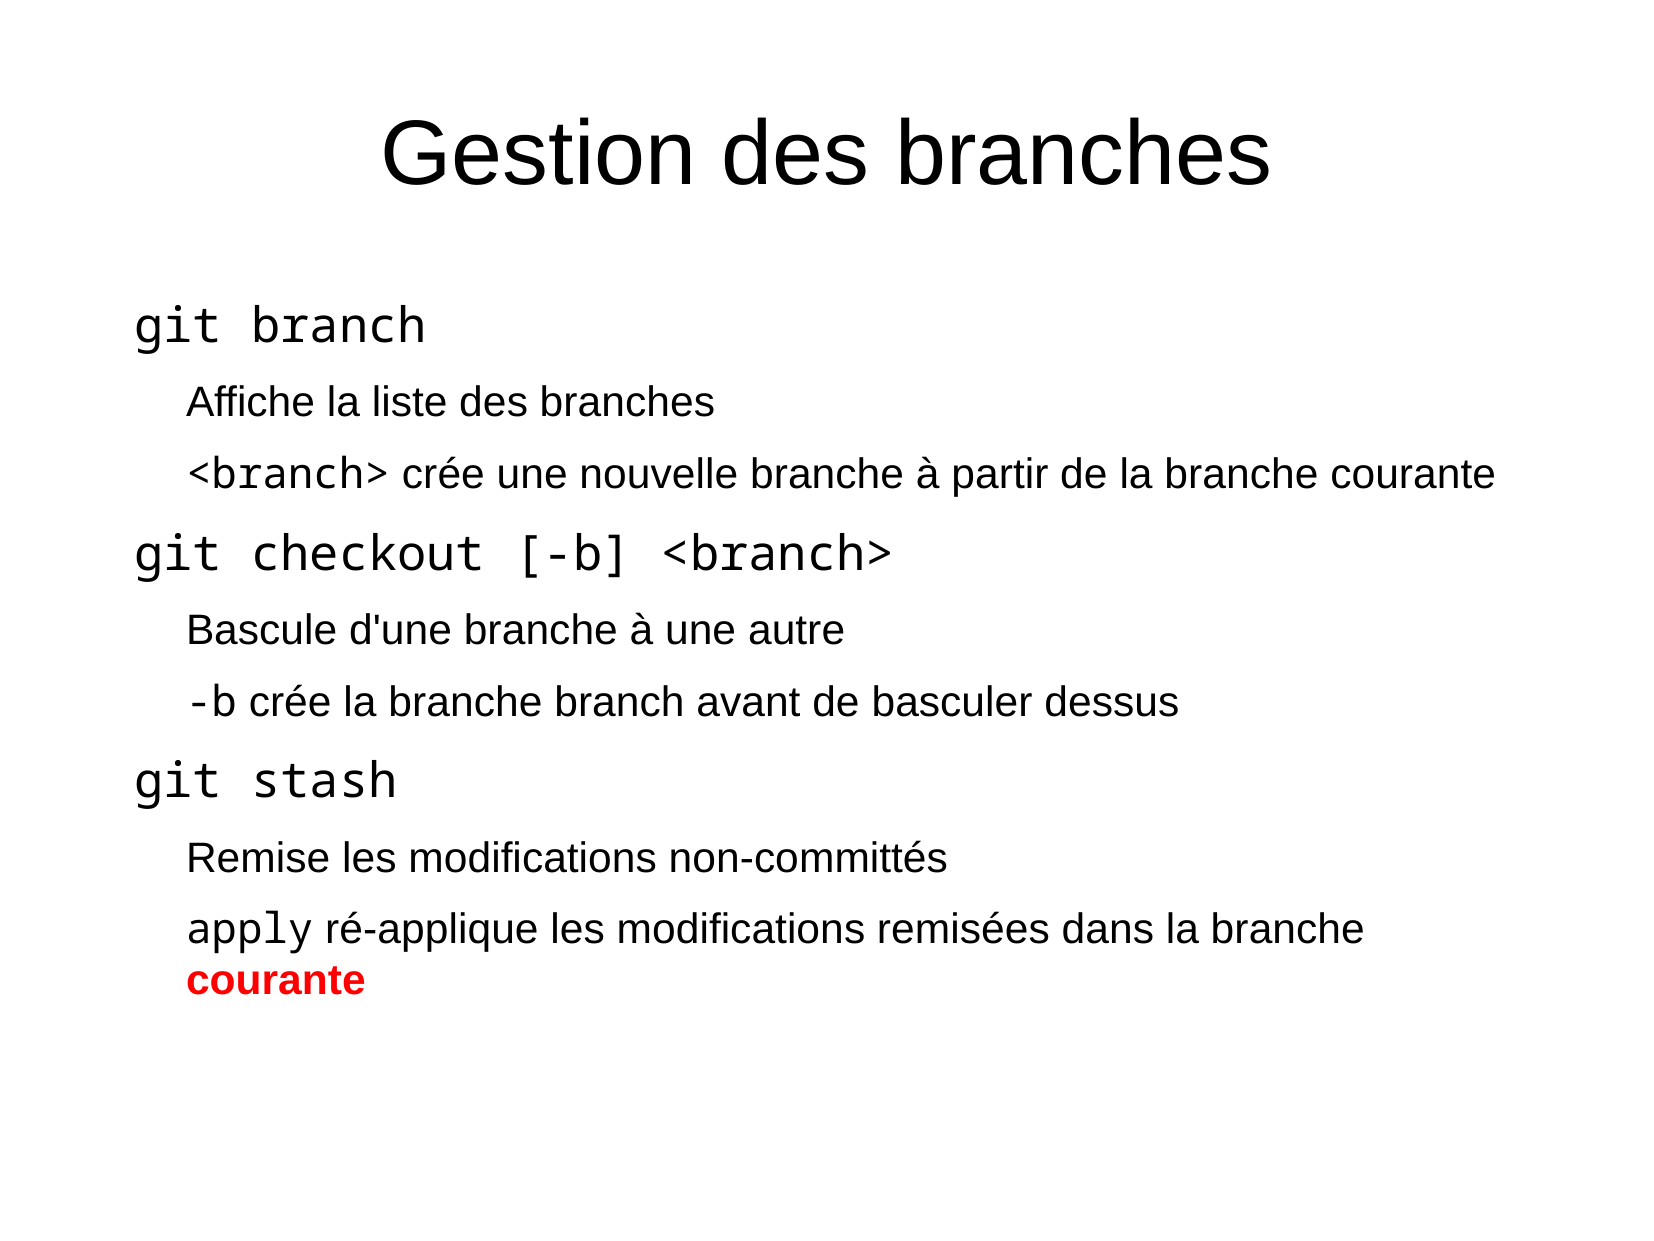

# Gestion des branches
git branch
Affiche la liste des branches
<branch> crée une nouvelle branche à partir de la branche courante
git checkout [-b] <branch>
Bascule d'une branche à une autre
-b crée la branche branch avant de basculer dessus
git stash
Remise les modifications non-committés
apply ré-applique les modifications remisées dans la branche courante